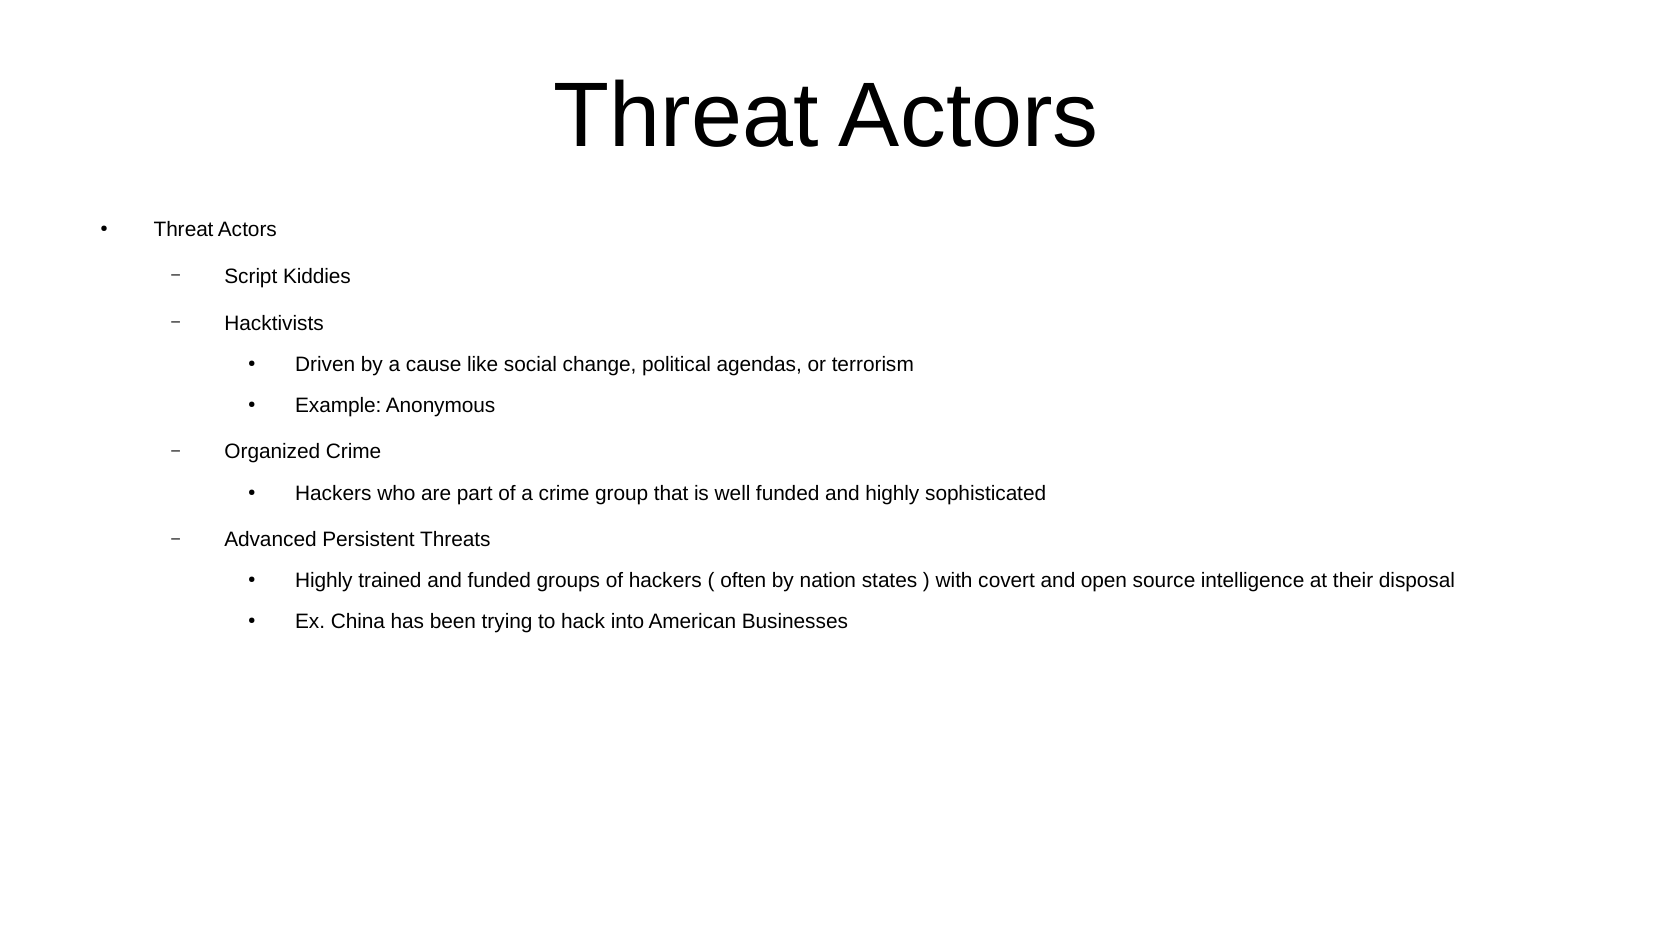

# Threat Actors
Threat Actors
Script Kiddies
Hacktivists
Driven by a cause like social change, political agendas, or terrorism
Example: Anonymous
Organized Crime
Hackers who are part of a crime group that is well funded and highly sophisticated
Advanced Persistent Threats
Highly trained and funded groups of hackers ( often by nation states ) with covert and open source intelligence at their disposal
Ex. China has been trying to hack into American Businesses